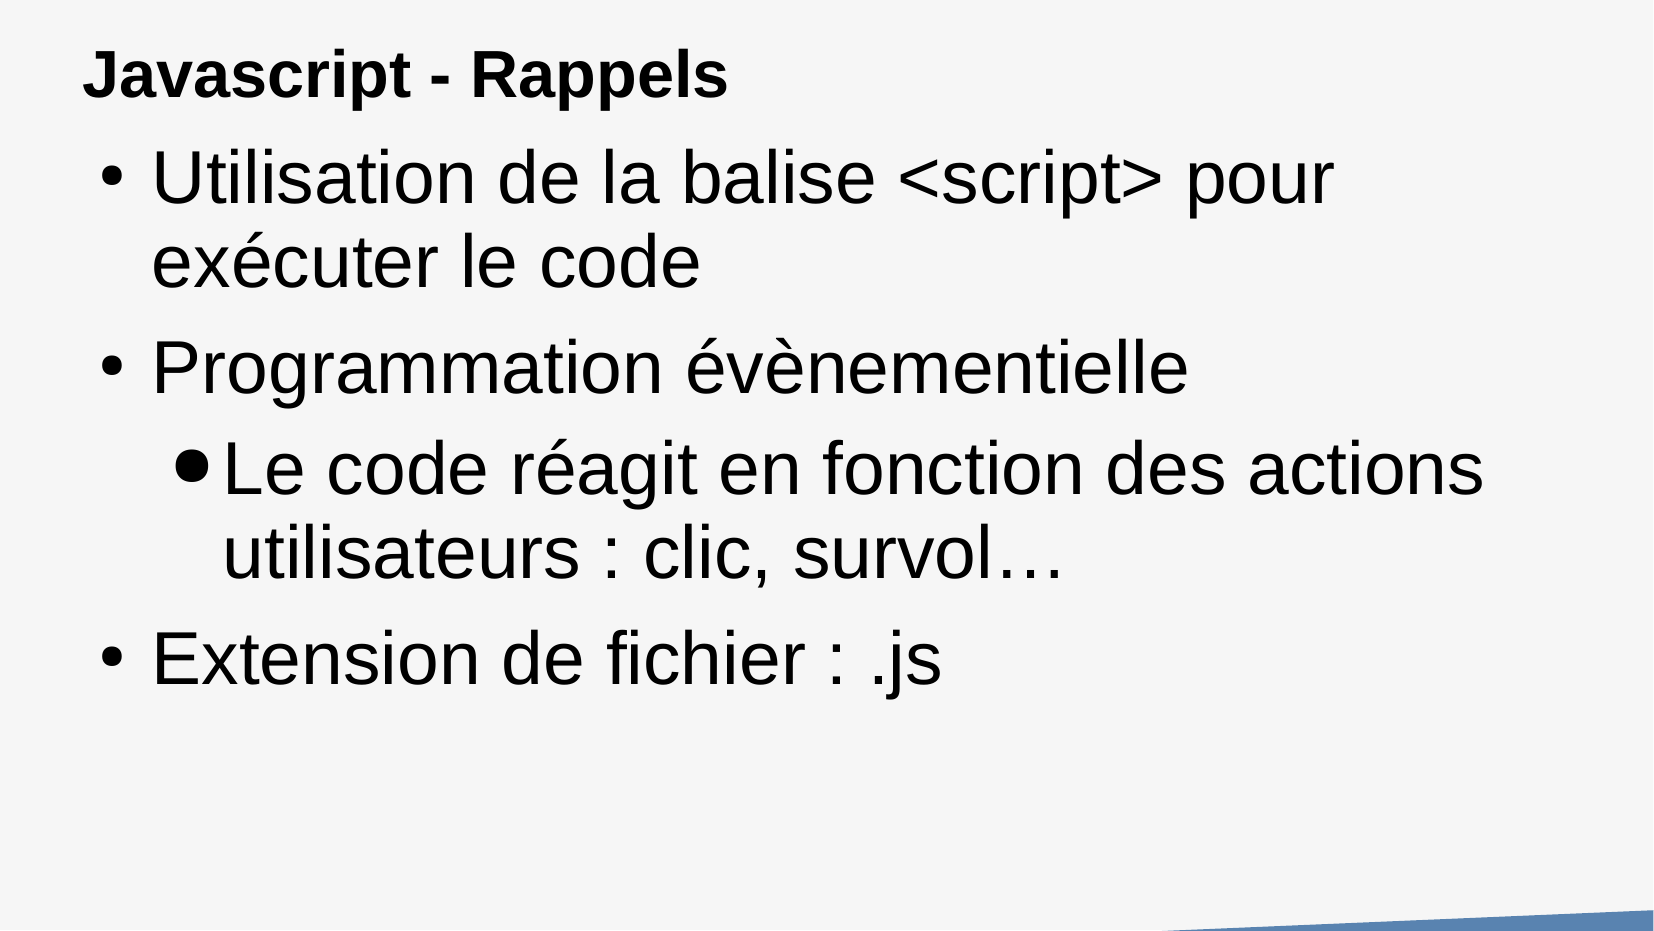

# Javascript - Rappels
Utilisation de la balise <script> pour exécuter le code
Programmation évènementielle
Le code réagit en fonction des actions utilisateurs : clic, survol…
Extension de fichier : .js